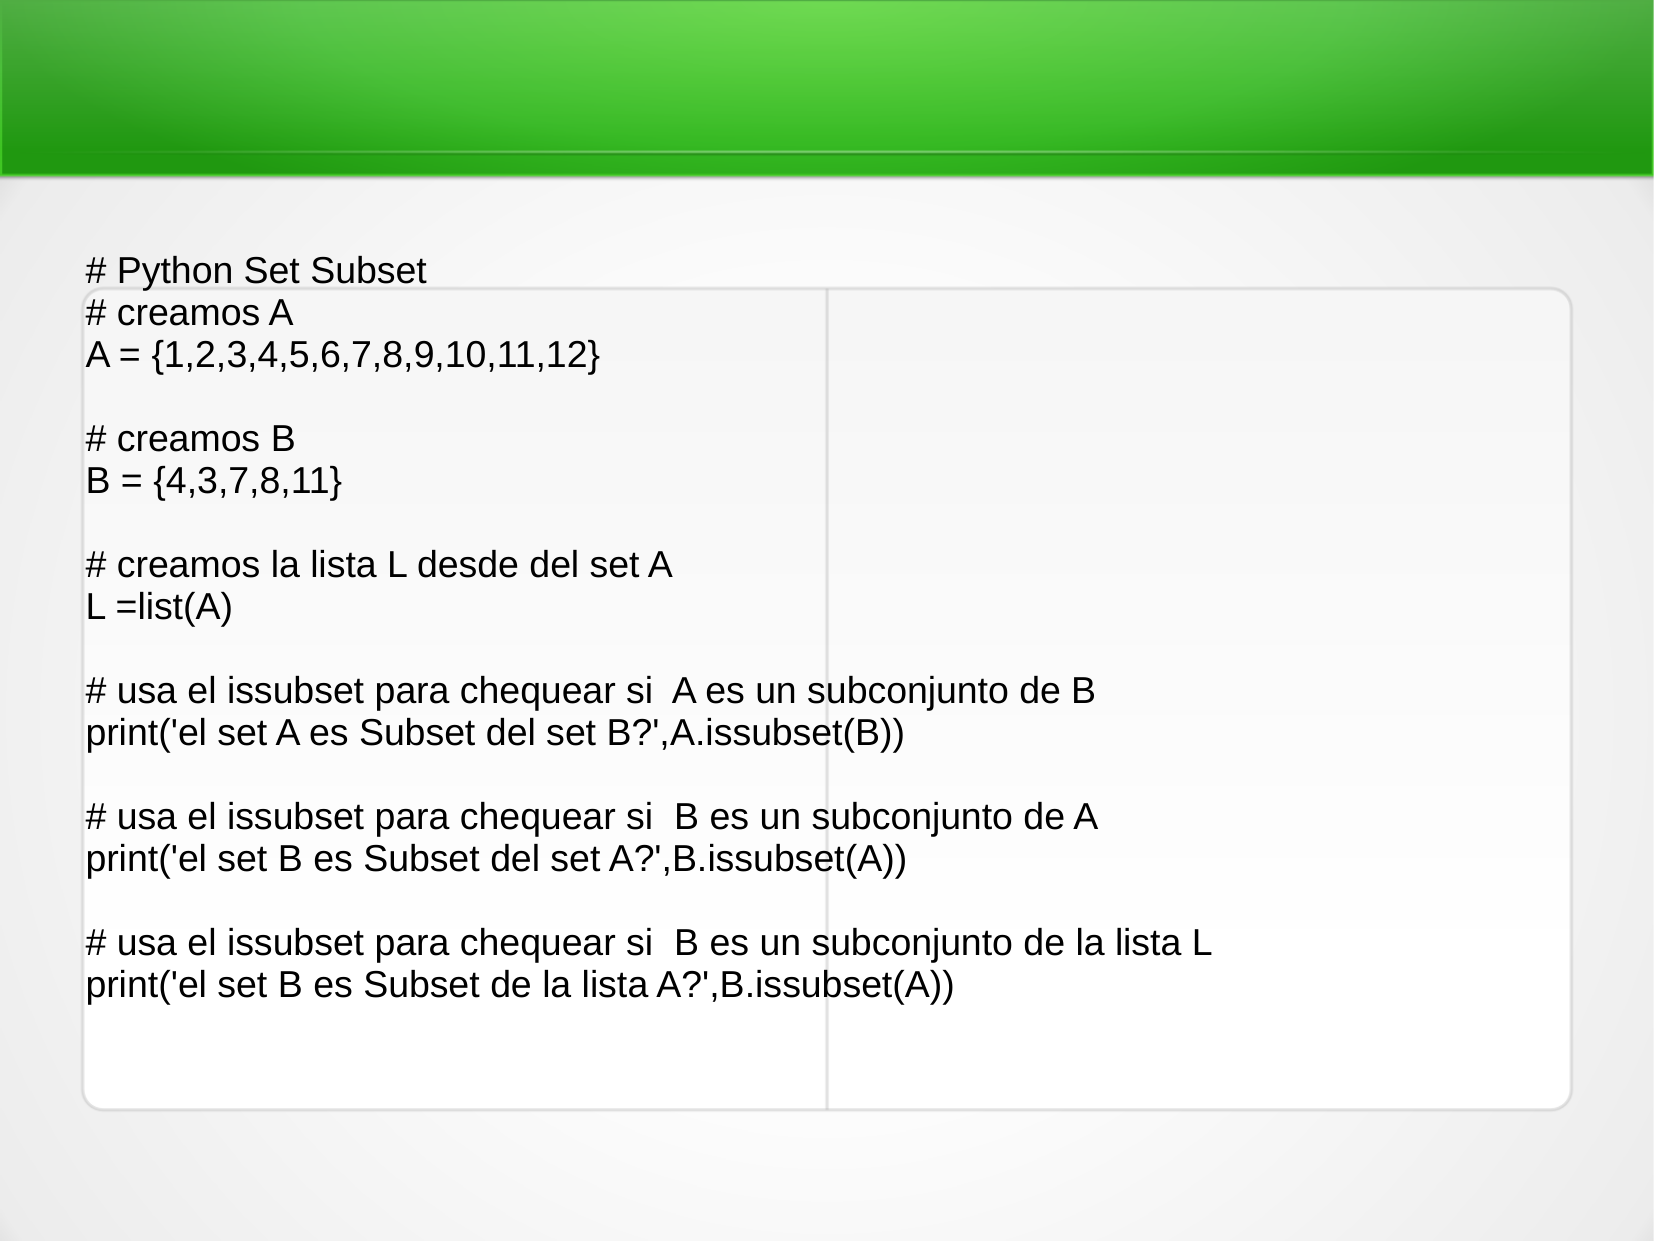

#
# Python Set Subset
# creamos A
A = {1,2,3,4,5,6,7,8,9,10,11,12}
# creamos B
B = {4,3,7,8,11}
# creamos la lista L desde del set A
L =list(A)
# usa el issubset para chequear si A es un subconjunto de B
print('el set A es Subset del set B?',A.issubset(B))
# usa el issubset para chequear si B es un subconjunto de A
print('el set B es Subset del set A?',B.issubset(A))
# usa el issubset para chequear si B es un subconjunto de la lista L
print('el set B es Subset de la lista A?',B.issubset(A))